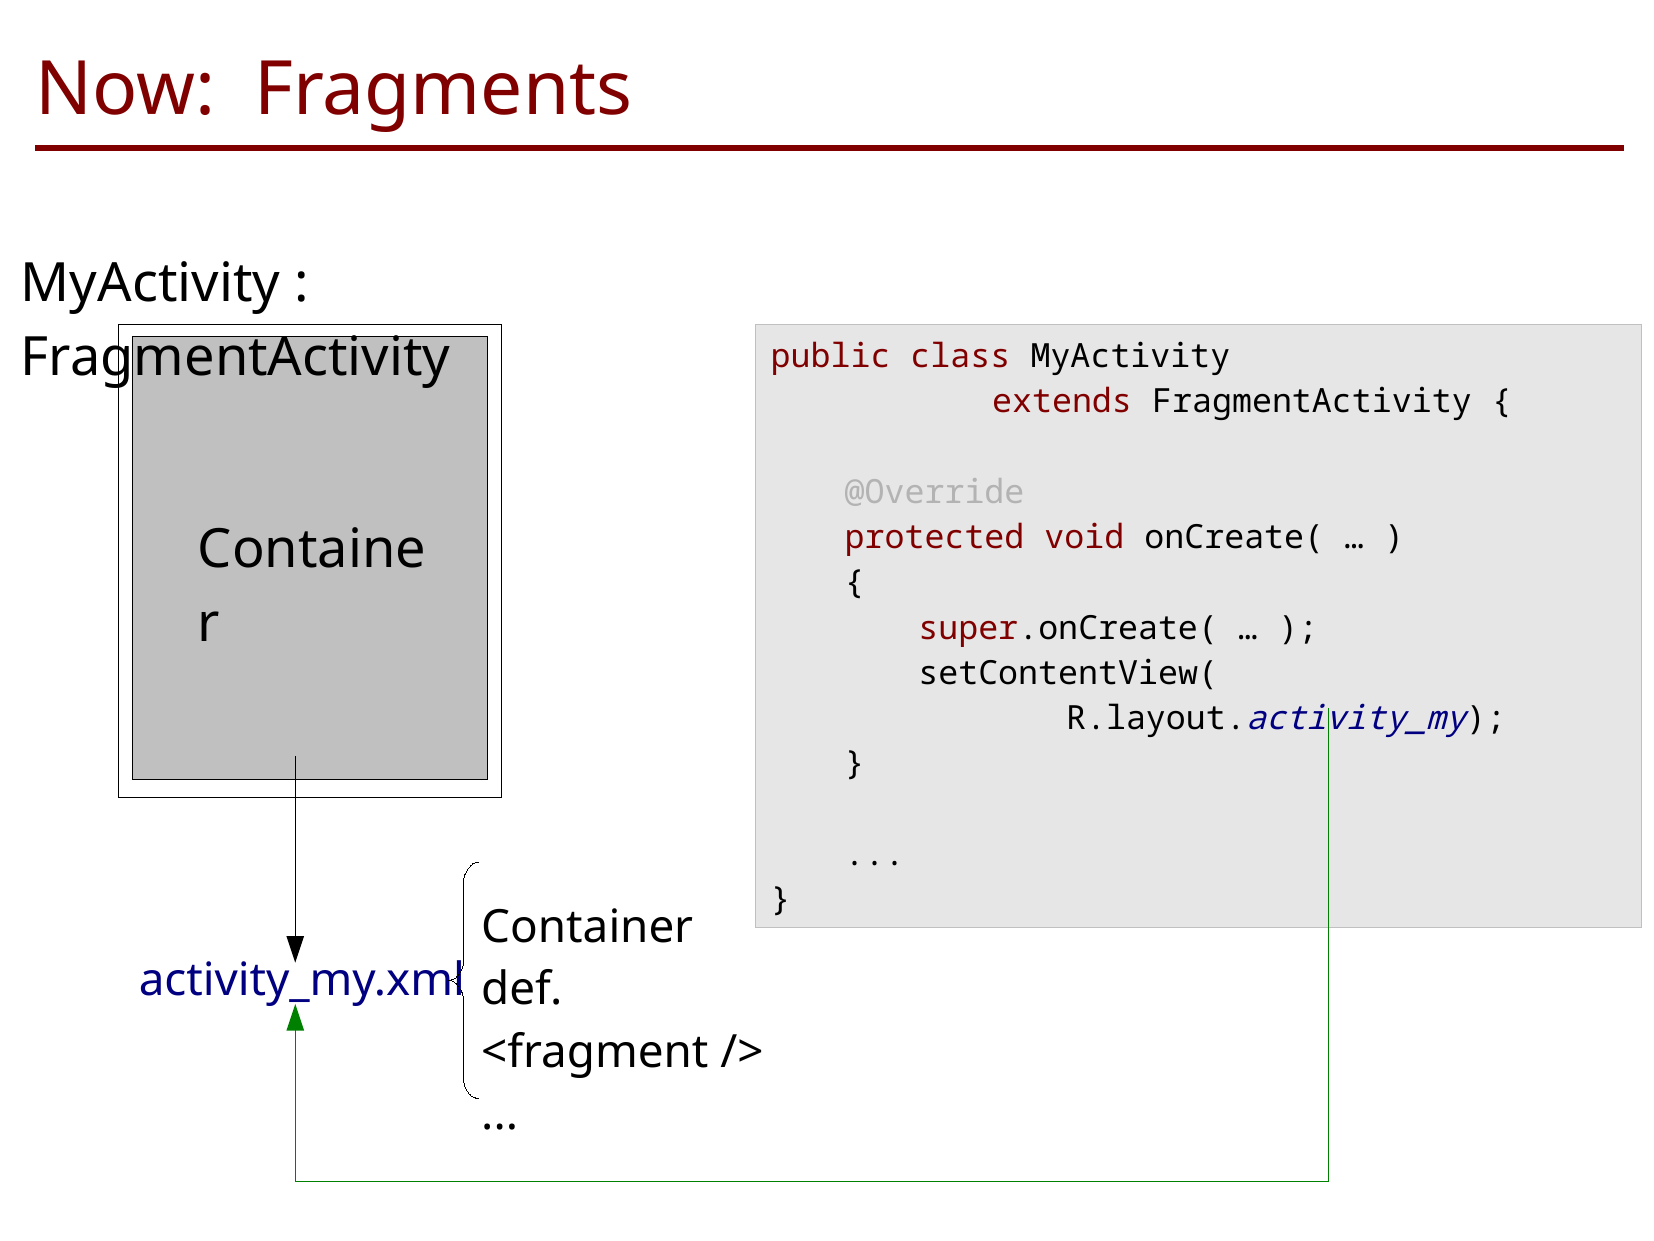

# Now: Fragments
MyActivity : FragmentActivity
public class MyActivity
			extends FragmentActivity {
	@Override
	protected void onCreate( … )
	{
		super.onCreate( … );
		setContentView(
				R.layout.activity_my);
	}
	...
}
Container
Container def.
<fragment />
...
activity_my.xml